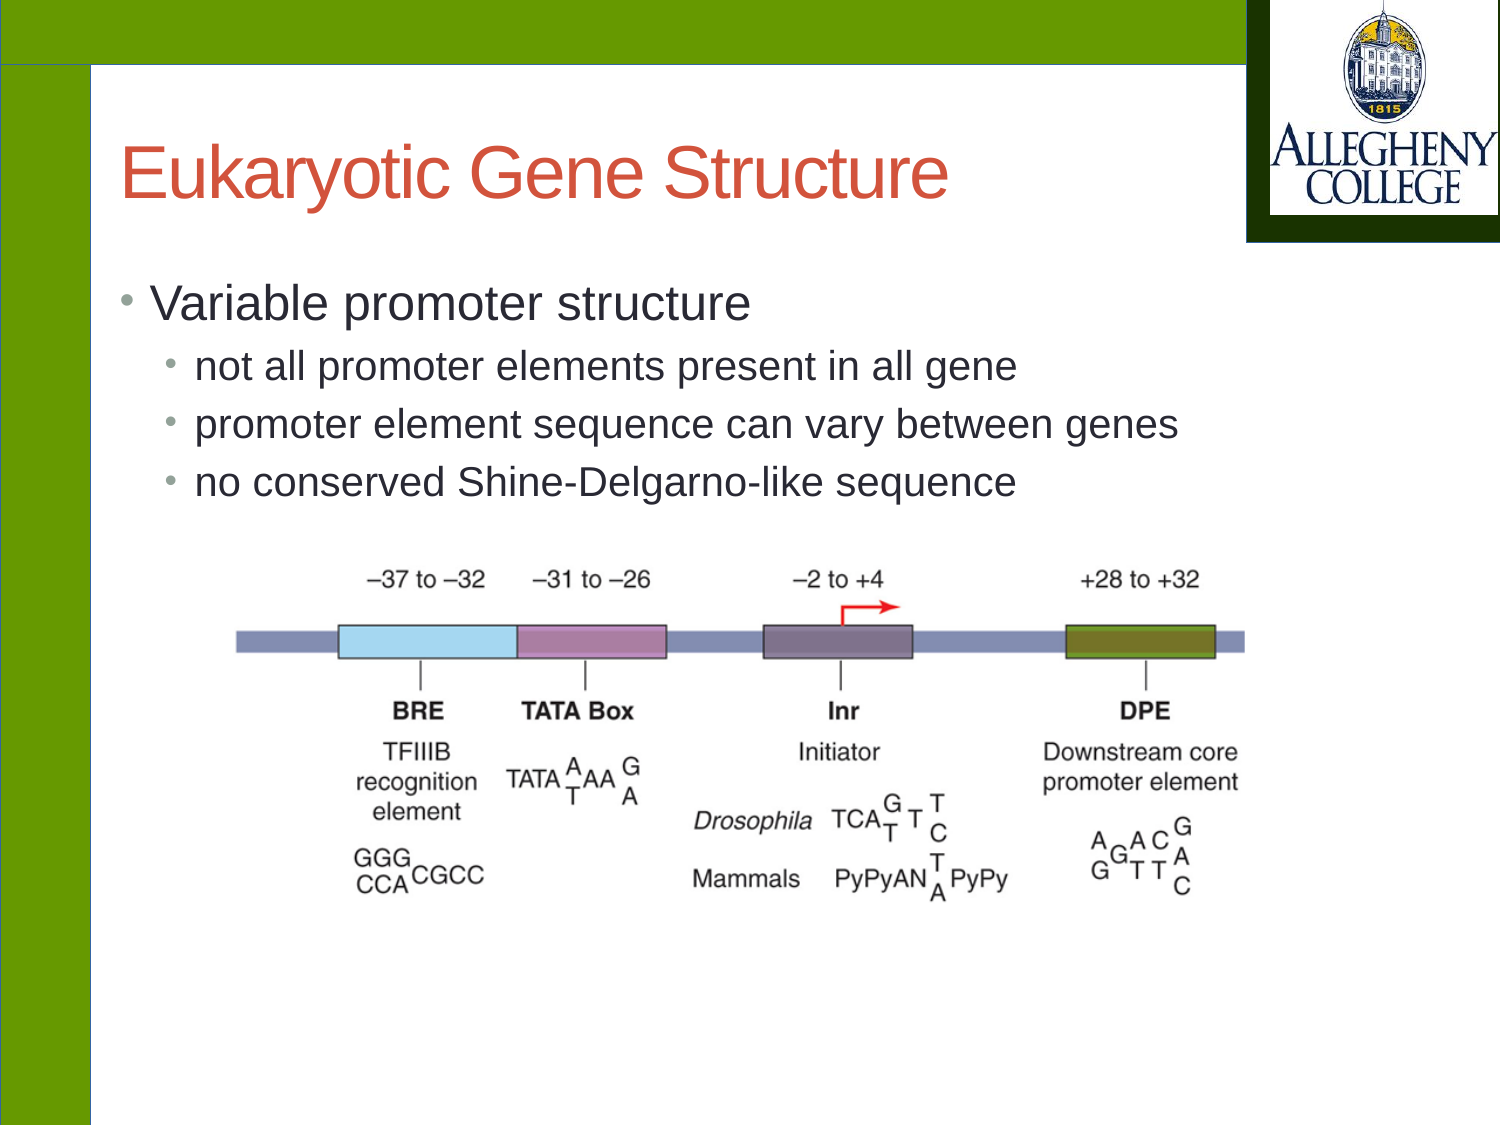

Eukaryotic Gene Structure
# Variable promoter structure
not all promoter elements present in all gene
promoter element sequence can vary between genes
no conserved Shine-Delgarno-like sequence
makes identifying the start of the gene more difficult